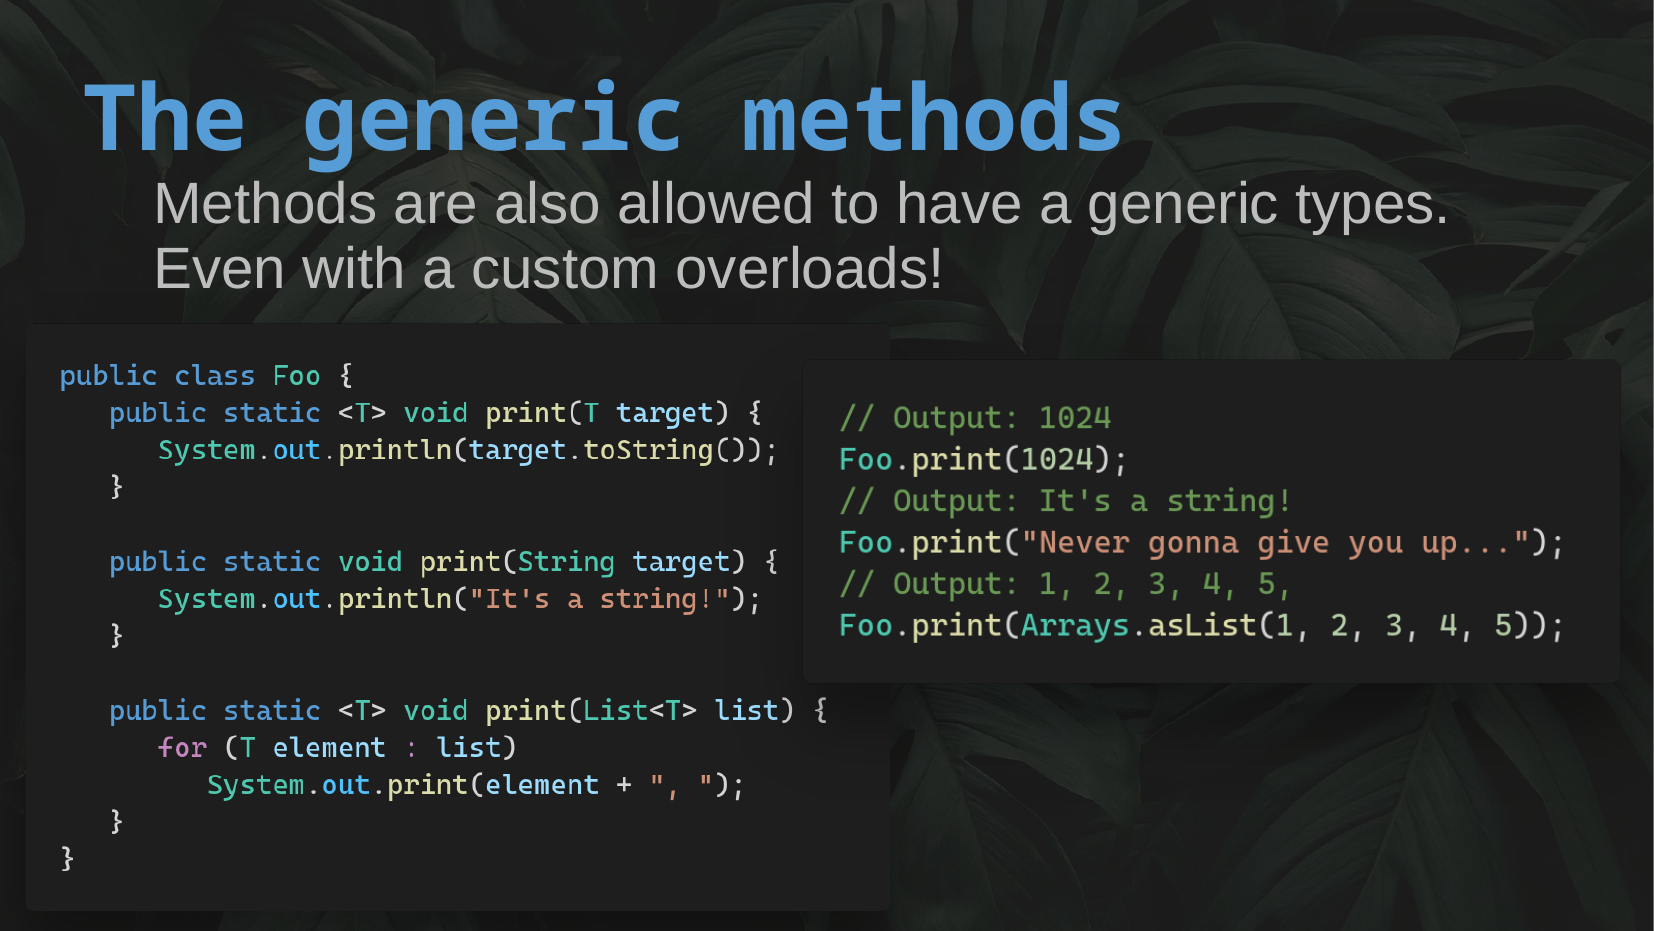

# The generic methods
Methods are also allowed to have a generic types. Even with a custom overloads!